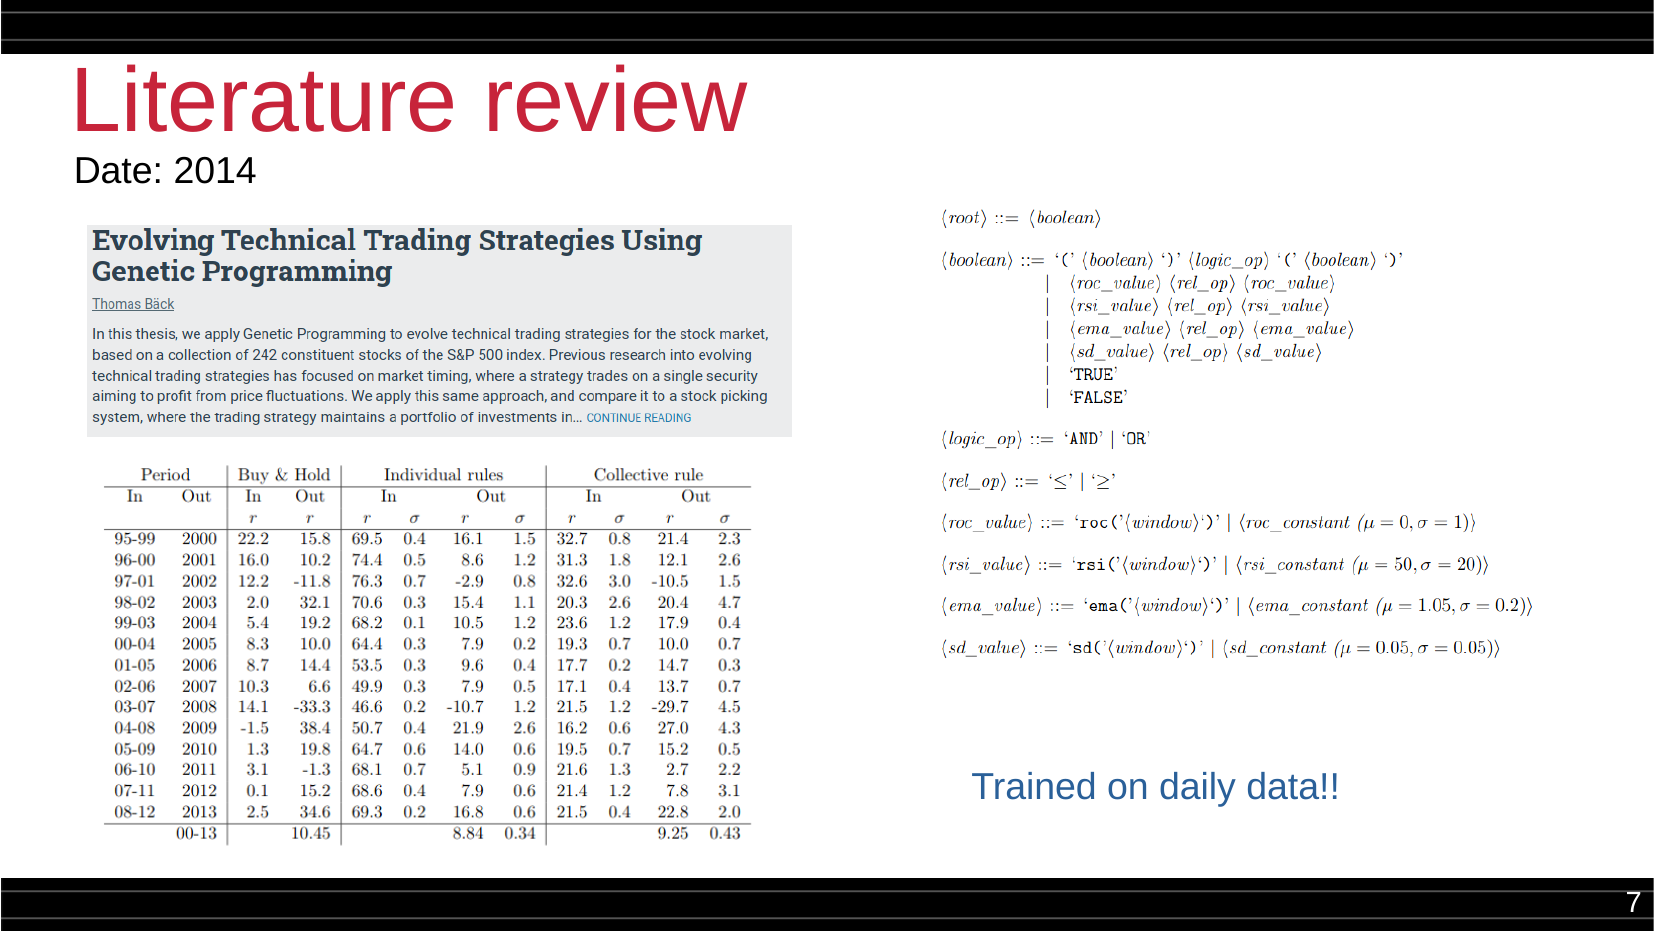

# Literature review
Date: 2014
Trained on daily data!!